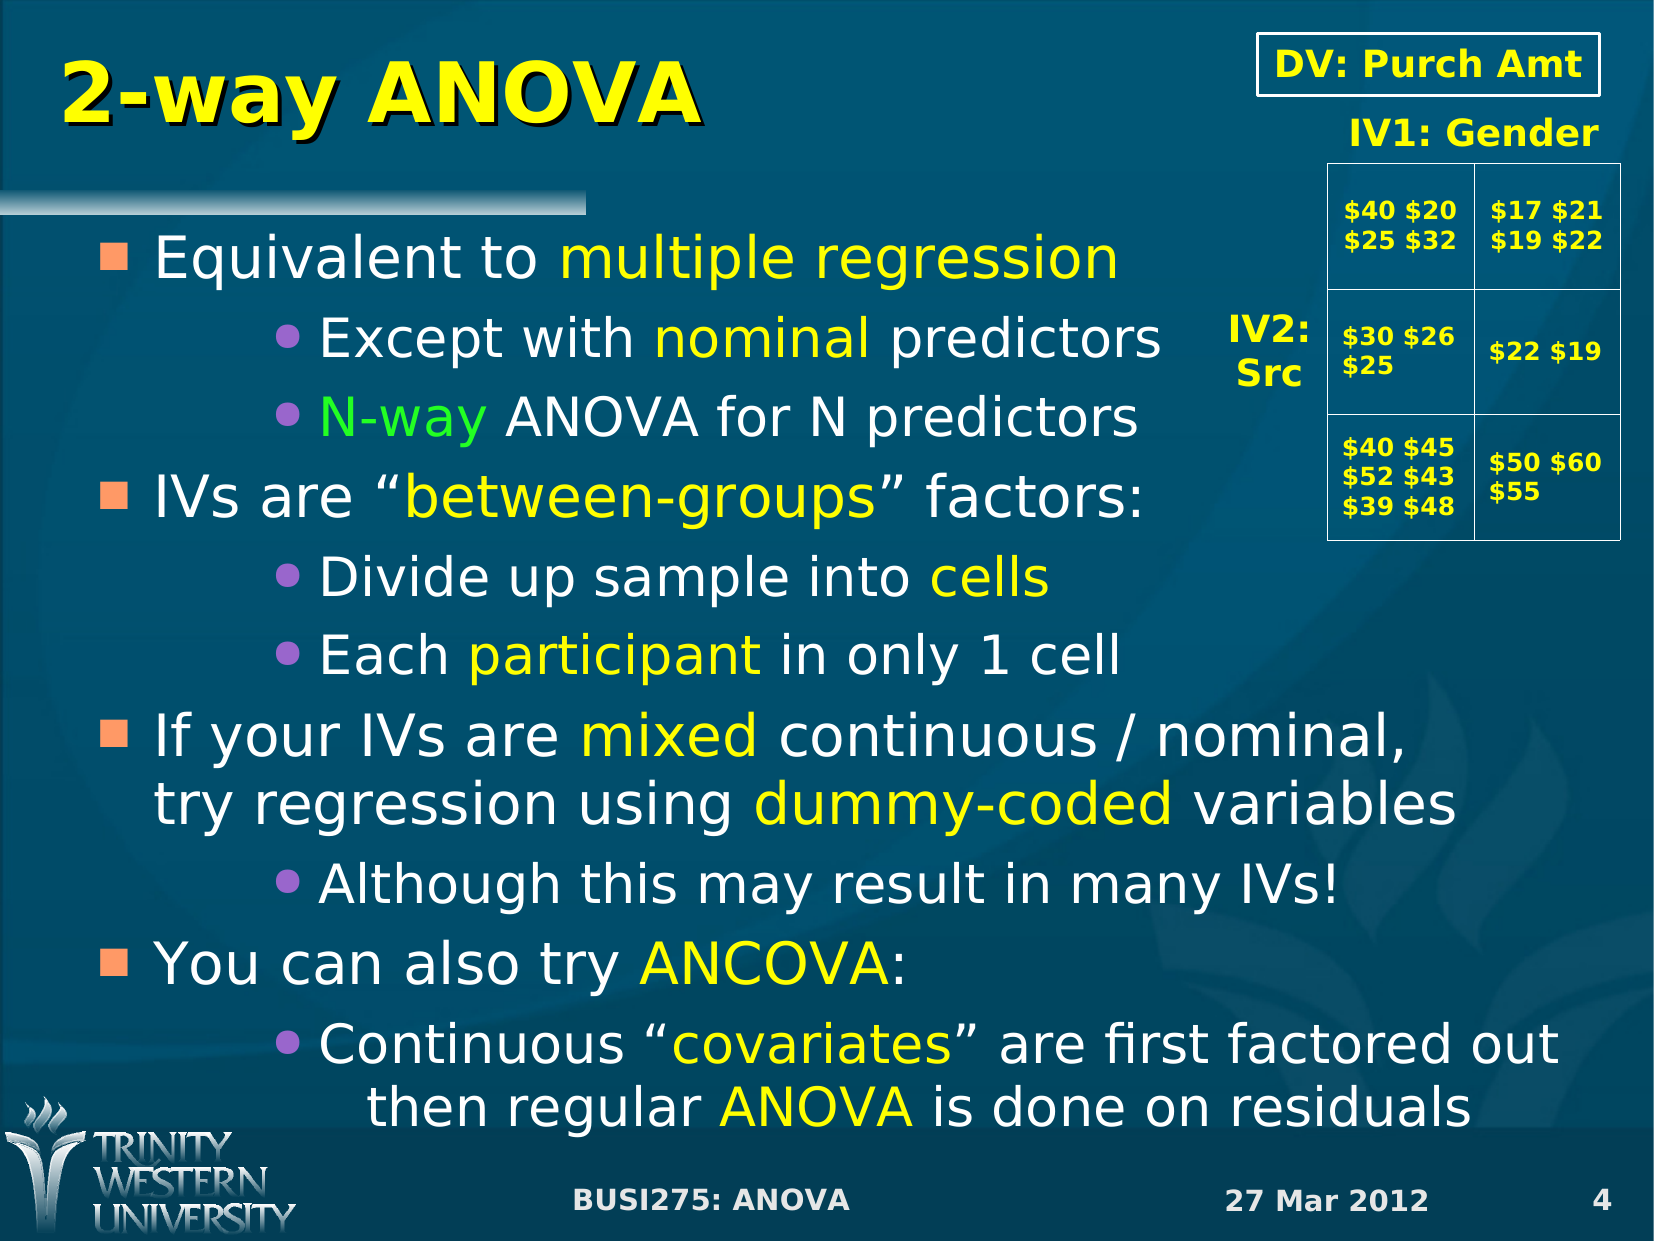

# 2-way ANOVA
DV: Purch Amt
| | IV1: Gender | |
| --- | --- | --- |
| IV2: Src | $40 $20 $25 $32 | $17 $21 $19 $22 |
| | $30 $26 $25 | $22 $19 |
| | $40 $45 $52 $43 $39 $48 | $50 $60 $55 |
Equivalent to multiple regression
Except with nominal predictors
N-way ANOVA for N predictors
IVs are “between-groups” factors:
Divide up sample into cells
Each participant in only 1 cell
If your IVs are mixed continuous / nominal,
try regression using dummy-coded variables
Although this may result in many IVs!
You can also try ANCOVA:
Continuous “covariates” are first factored out then regular ANOVA is done on residuals
BUSI275: ANOVA
27 Mar 2012
4